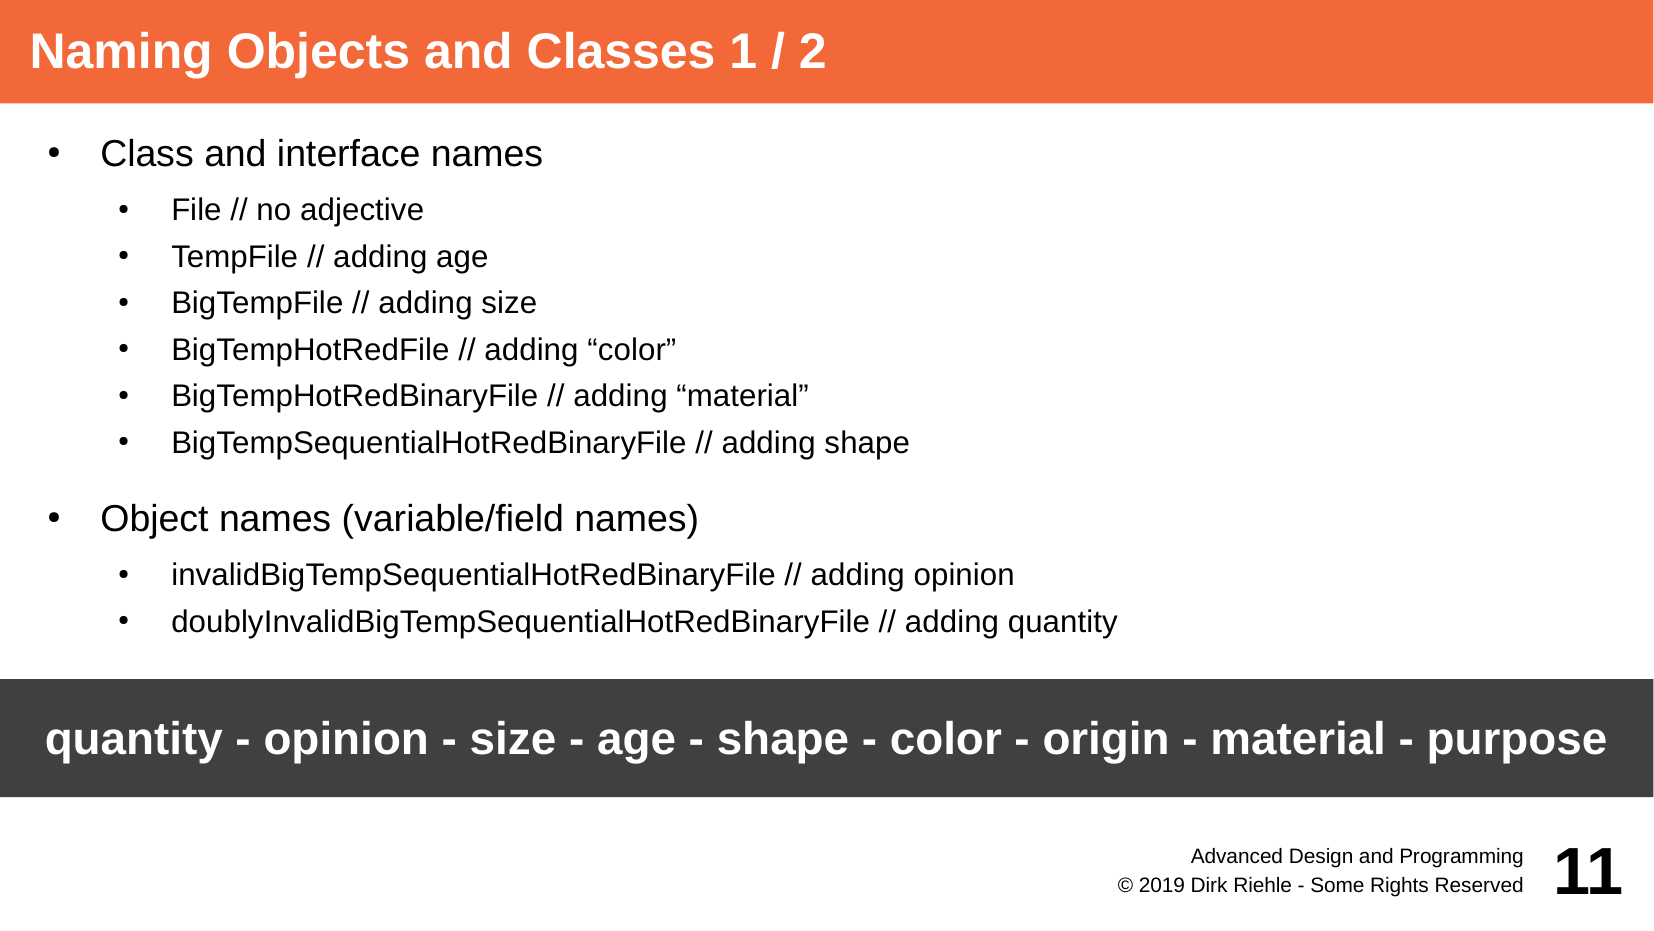

# Naming Objects and Classes 1 / 2
Class and interface names
File // no adjective
TempFile // adding age
BigTempFile // adding size
BigTempHotRedFile // adding “color”
BigTempHotRedBinaryFile // adding “material”
BigTempSequentialHotRedBinaryFile // adding shape
Object names (variable/field names)
invalidBigTempSequentialHotRedBinaryFile // adding opinion
doublyInvalidBigTempSequentialHotRedBinaryFile // adding quantity
quantity - opinion - size - age - shape - color - origin - material - purpose
Advanced Design and Programming
11
© 2019 Dirk Riehle - Some Rights Reserved